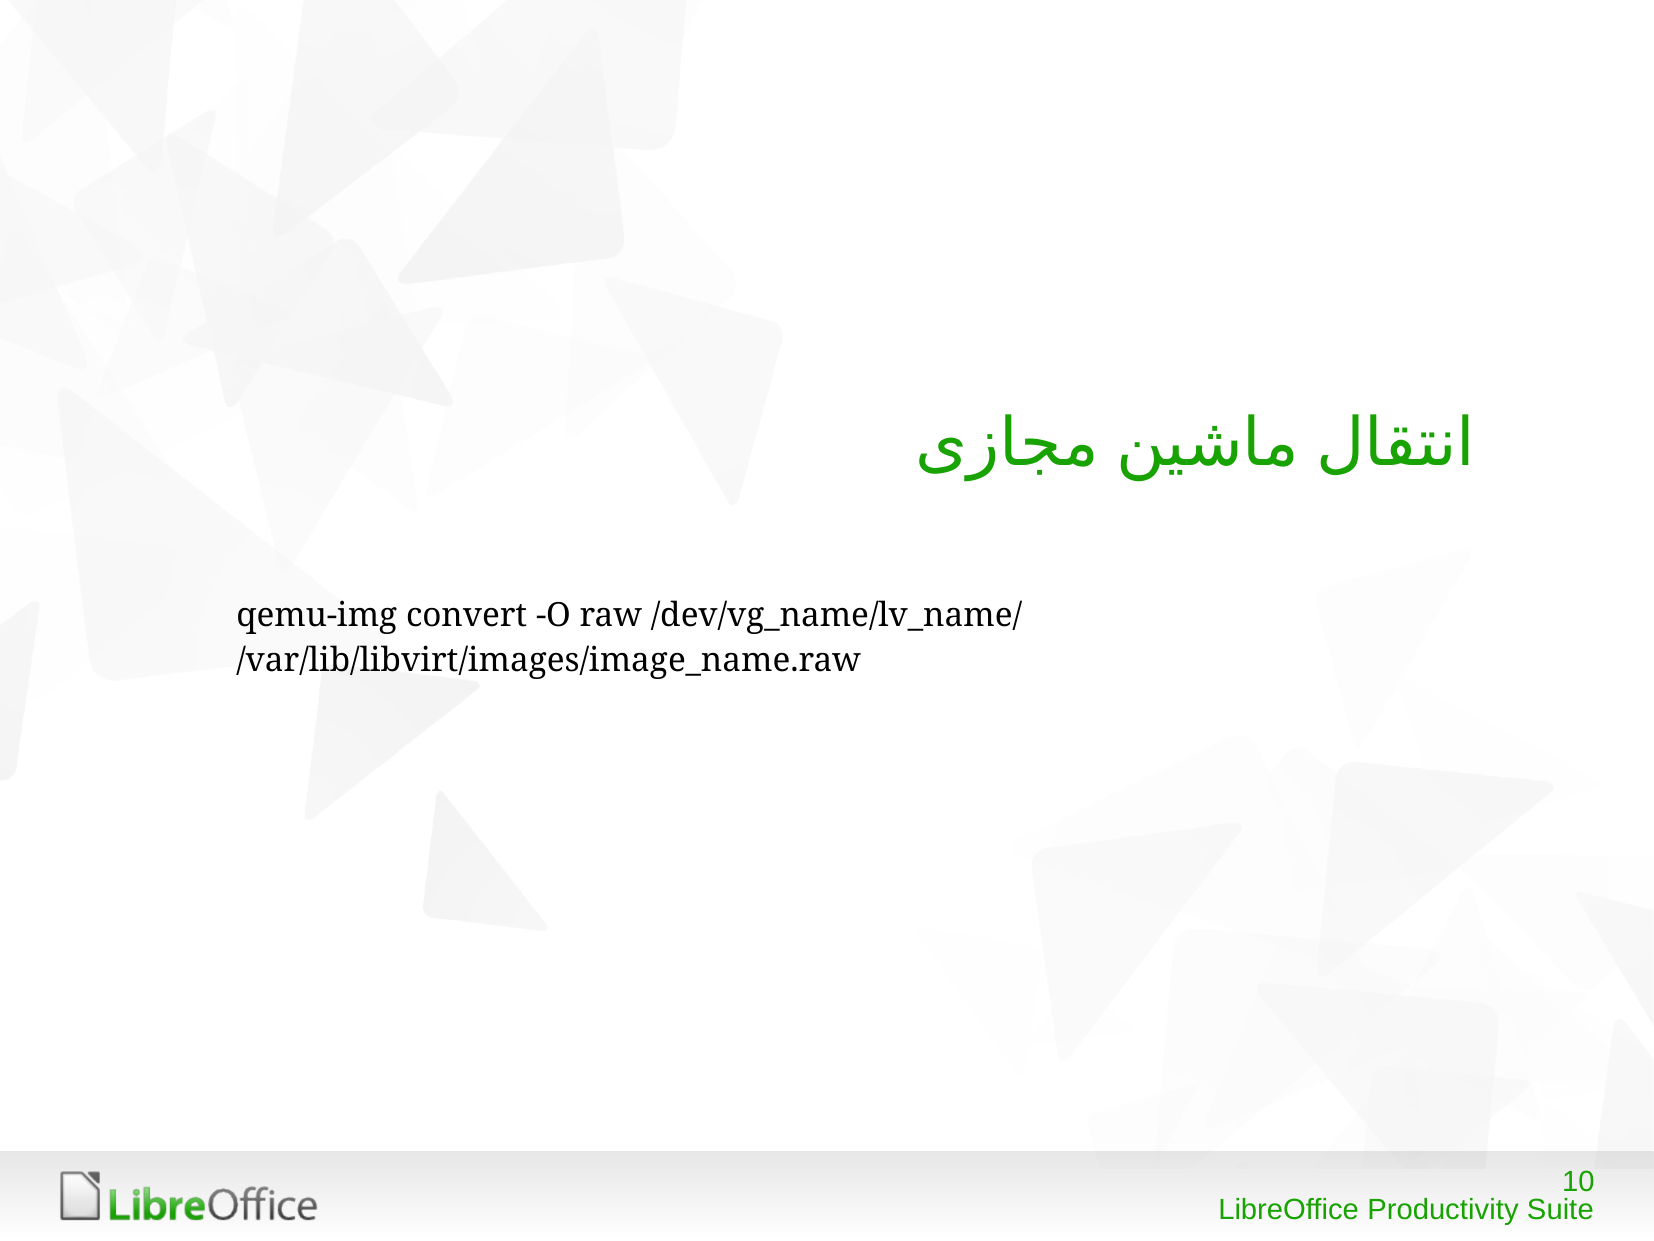

# انتقال ماشین مجازی
qemu-img convert -O raw /dev/vg_name/lv_name/ /var/lib/libvirt/images/image_name.raw
10
LibreOffice Productivity Suite